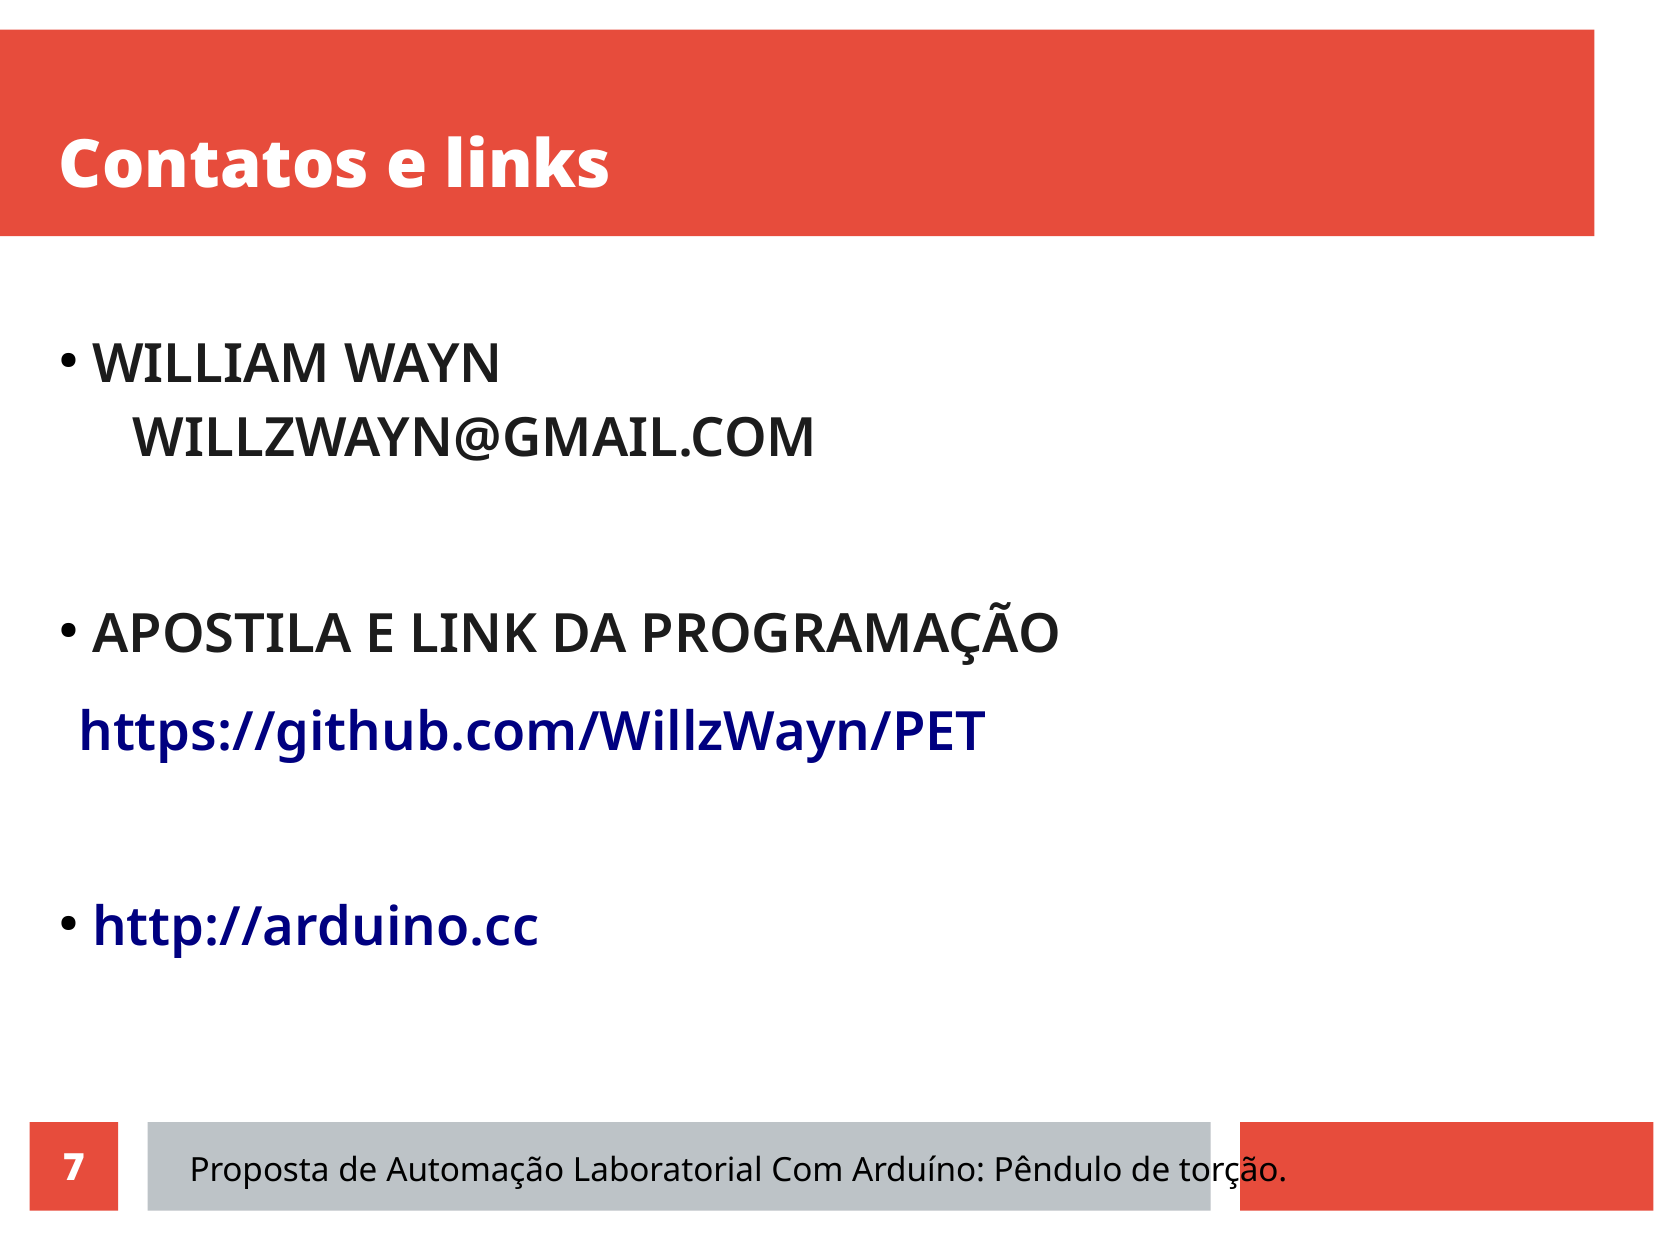

# Contatos e links
 WILLIAM WAYN
	WILLZWAYN@GMAIL.COM
 APOSTILA E LINK DA PROGRAMAÇÃO
https://github.com/WillzWayn/PET
 http://arduino.cc
7
Proposta de Automação Laboratorial Com Arduíno: Pêndulo de torção.